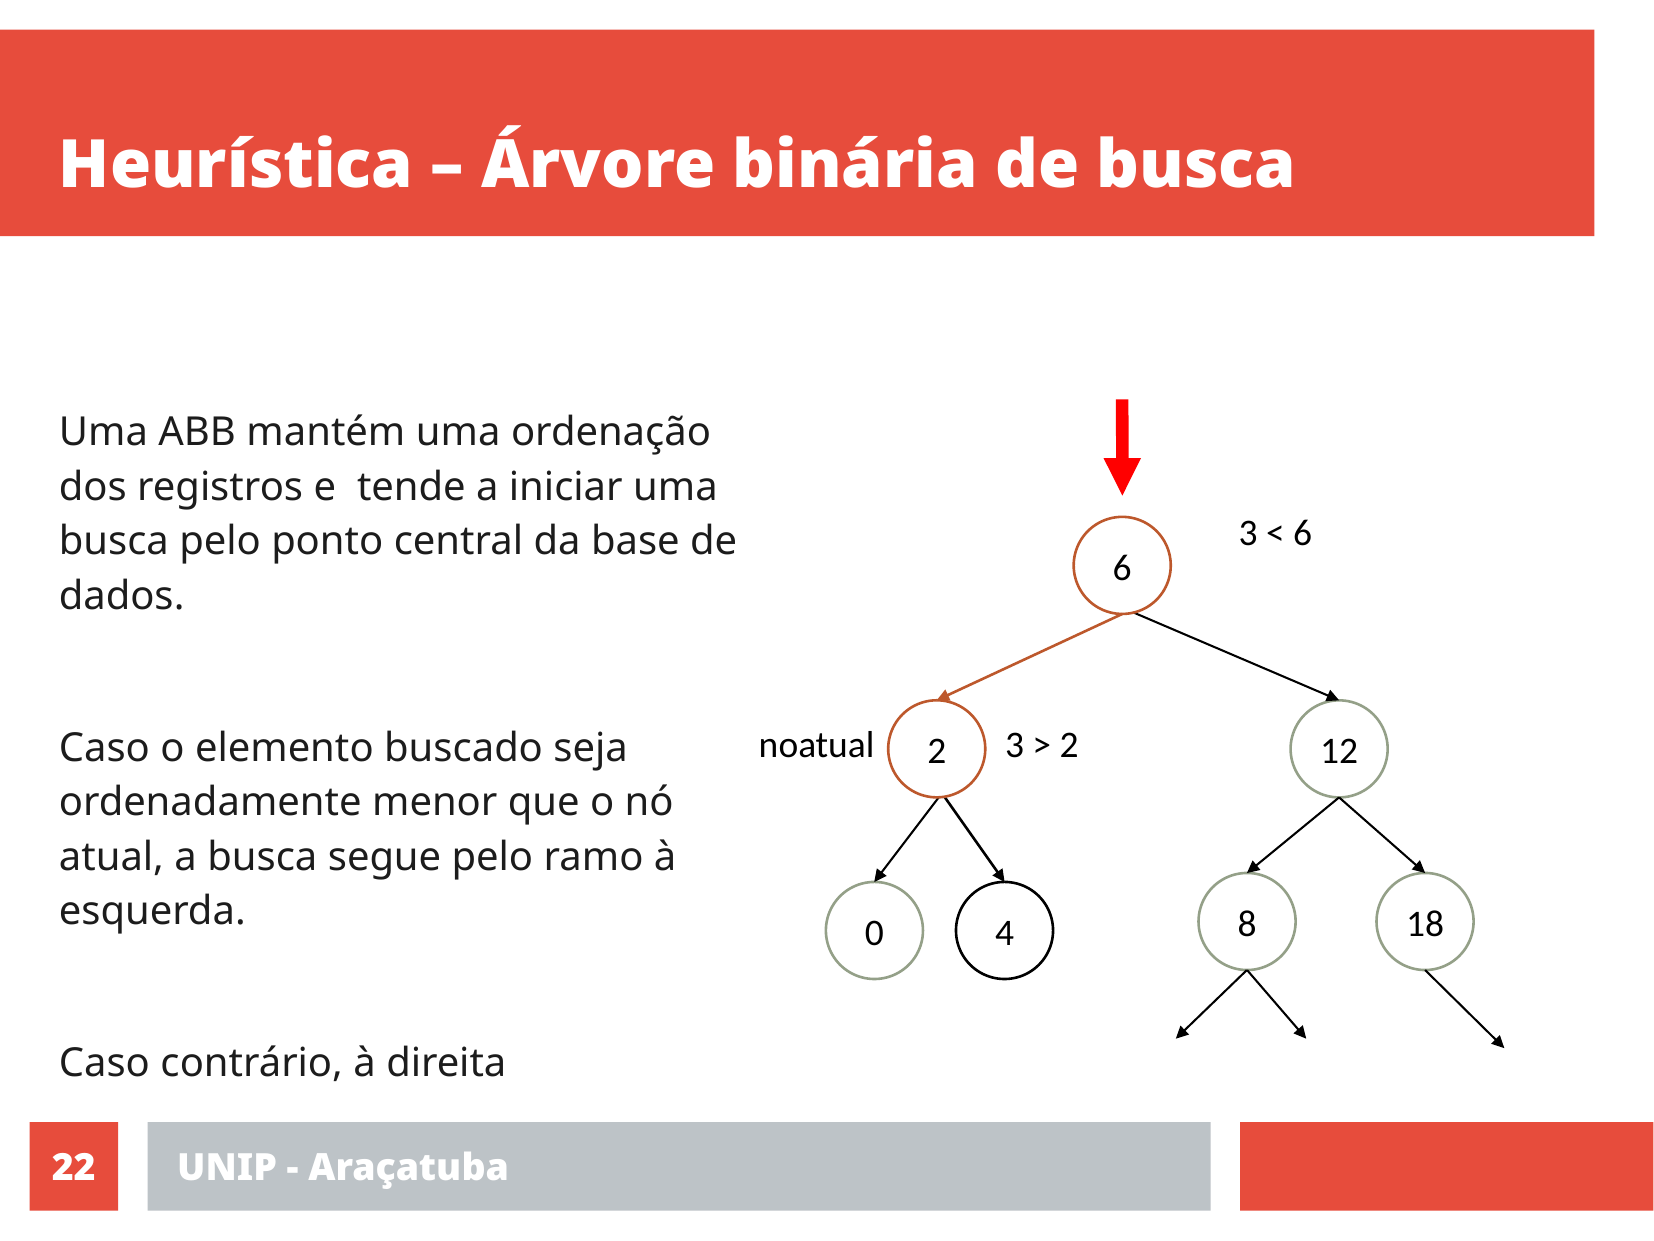

# Heurística – Árvore binária de busca
Uma ABB mantém uma ordenação dos registros e tende a iniciar uma busca pelo ponto central da base de dados.
Caso o elemento buscado seja ordenadamente menor que o nó atual, a busca segue pelo ramo à esquerda.
Caso contrário, à direita
3 < 6
6
2
12
noatual
3 > 2
8
18
0
4
22
UNIP - Araçatuba